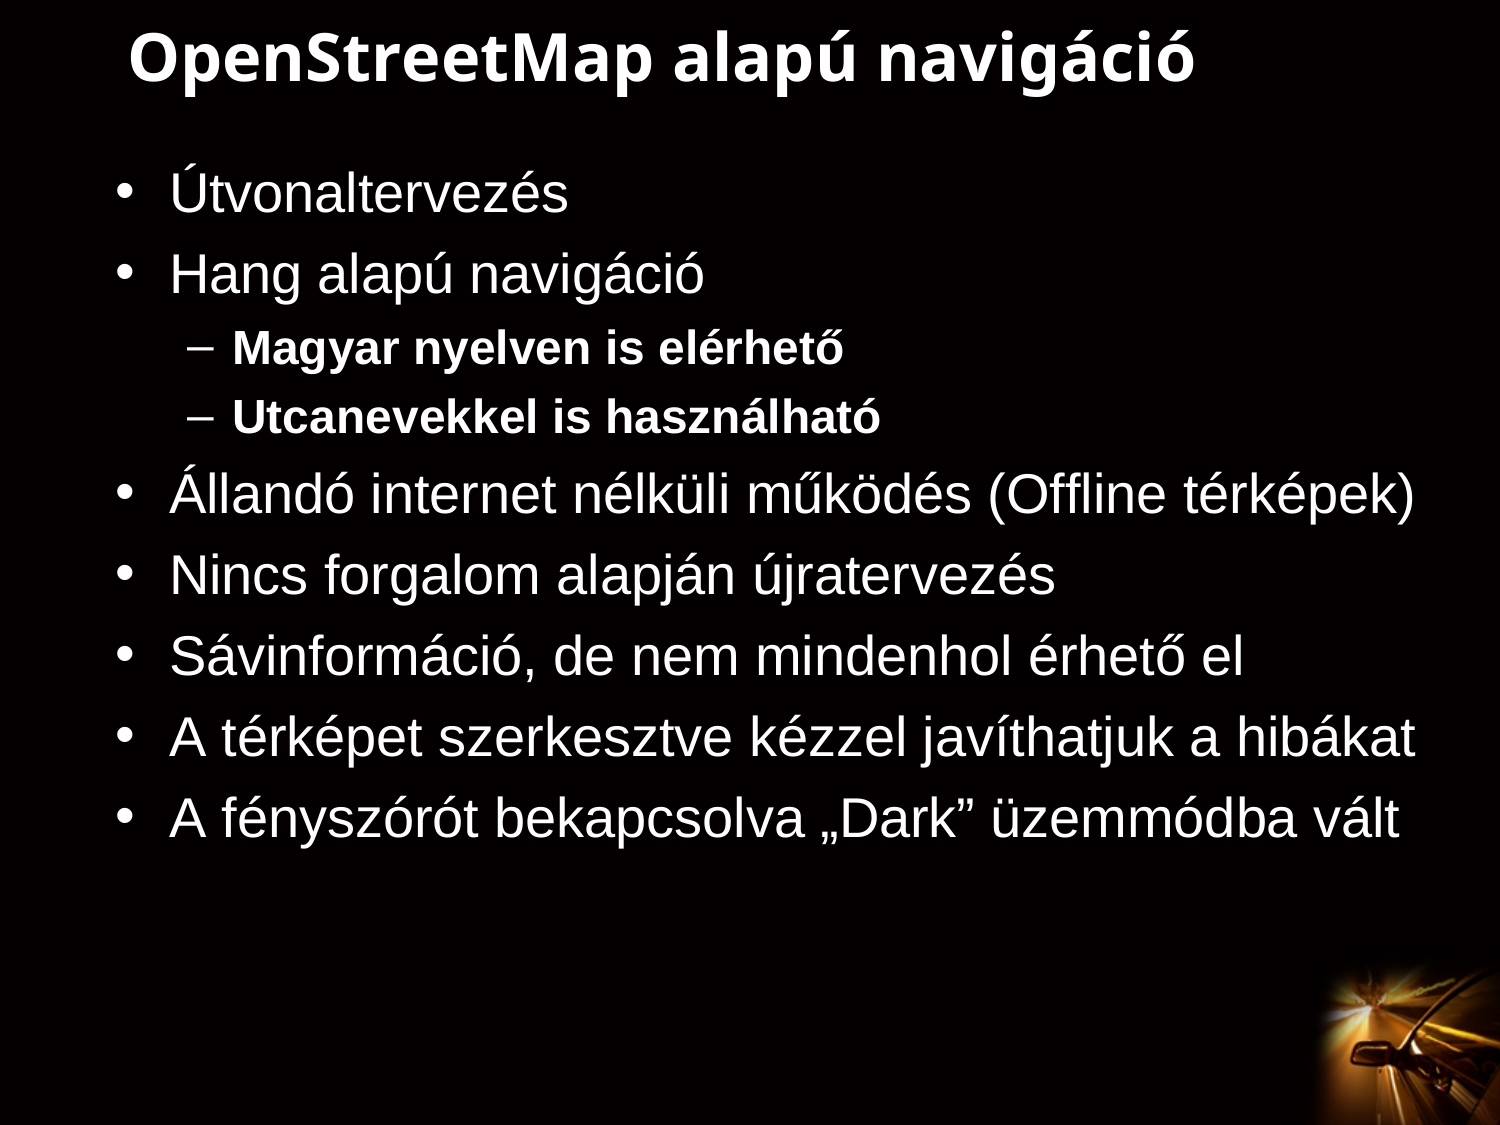

# OpenStreetMap alapú navigáció
Útvonaltervezés
Hang alapú navigáció
Magyar nyelven is elérhető
Utcanevekkel is használható
Állandó internet nélküli működés (Offline térképek)
Nincs forgalom alapján újratervezés
Sávinformáció, de nem mindenhol érhető el
A térképet szerkesztve kézzel javíthatjuk a hibákat
A fényszórót bekapcsolva „Dark” üzemmódba vált